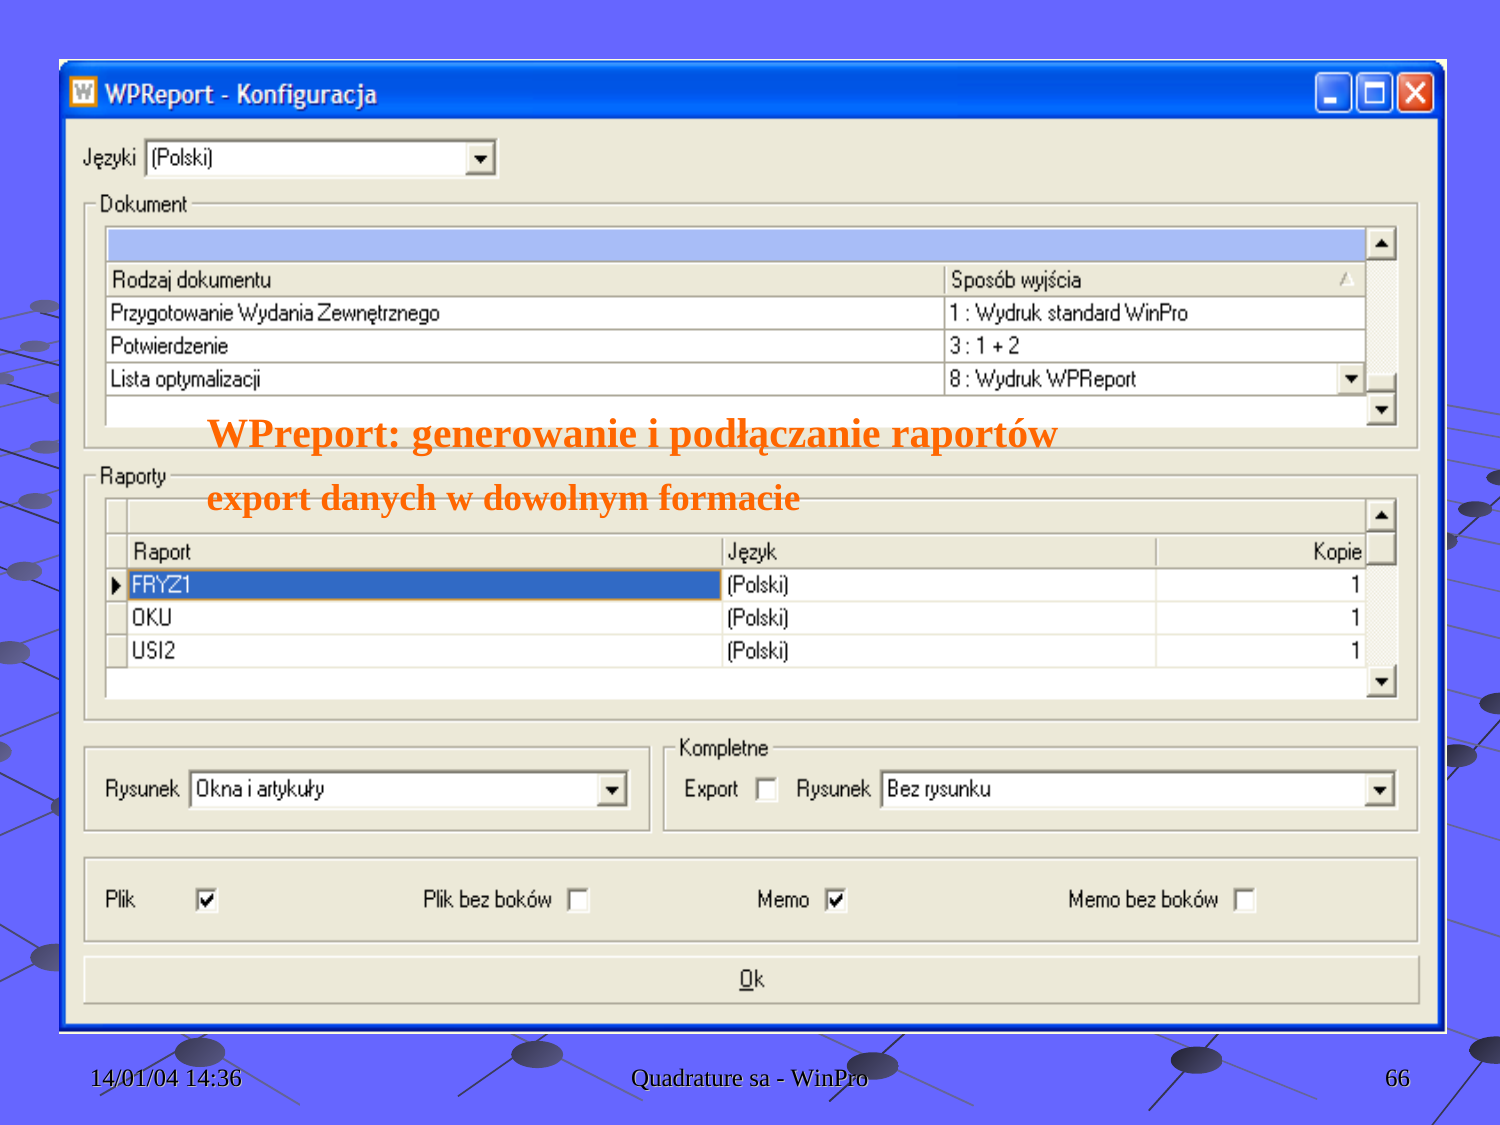

WPreport: generowanie i podłączanie raportów
export danych w dowolnym formacie